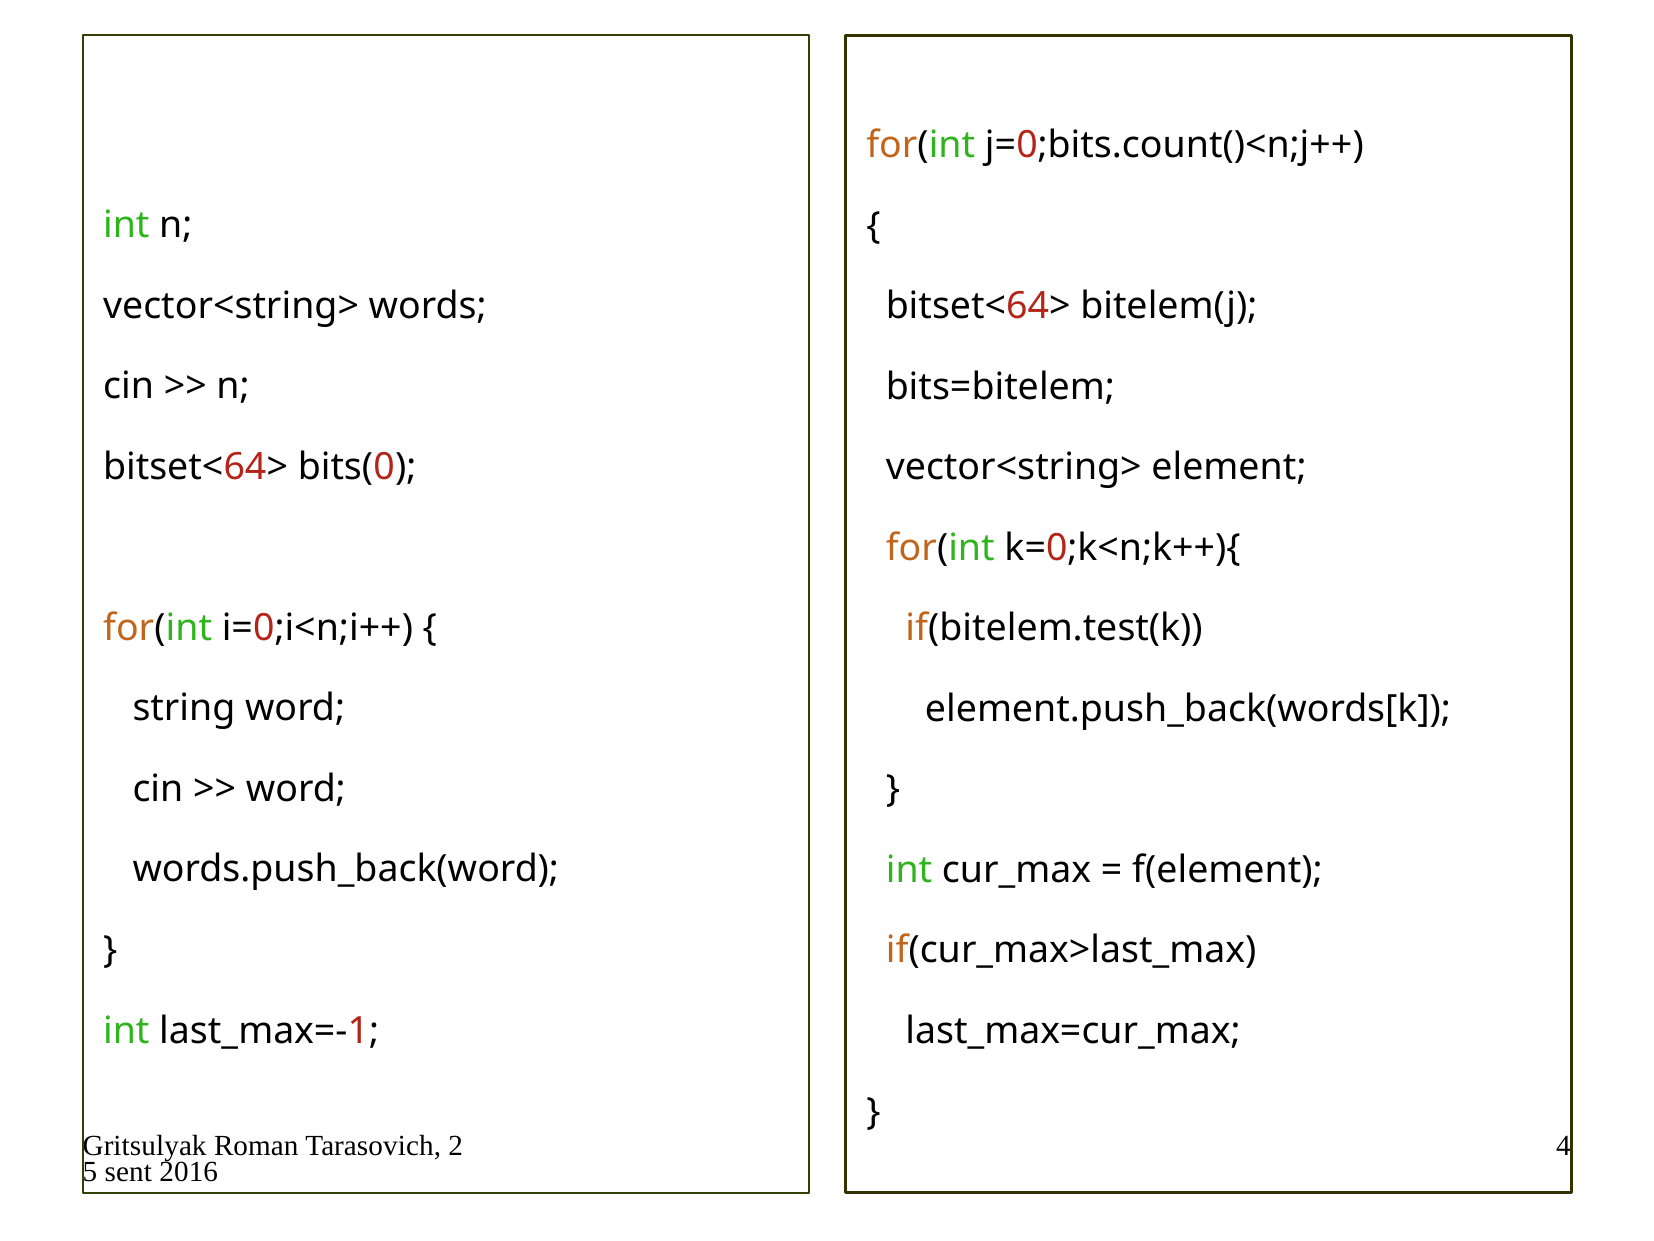

# int n;
 vector<string> words;
 cin >> n;
 bitset<64> bits(0);
 for(int i=0;i<n;i++) {
 string word;
 cin >> word;
 words.push_back(word);
 }
 int last_max=-1;
 for(int j=0;bits.count()<n;j++)
 {
 bitset<64> bitelem(j);
 bits=bitelem;
 vector<string> element;
 for(int k=0;k<n;k++){
 if(bitelem.test(k))
 element.push_back(words[k]);
 }
 int cur_max = f(element);
 if(cur_max>last_max)
 last_max=cur_max;
 }
Gritsulyak Roman Tarasovich, 25 sent 2016
4